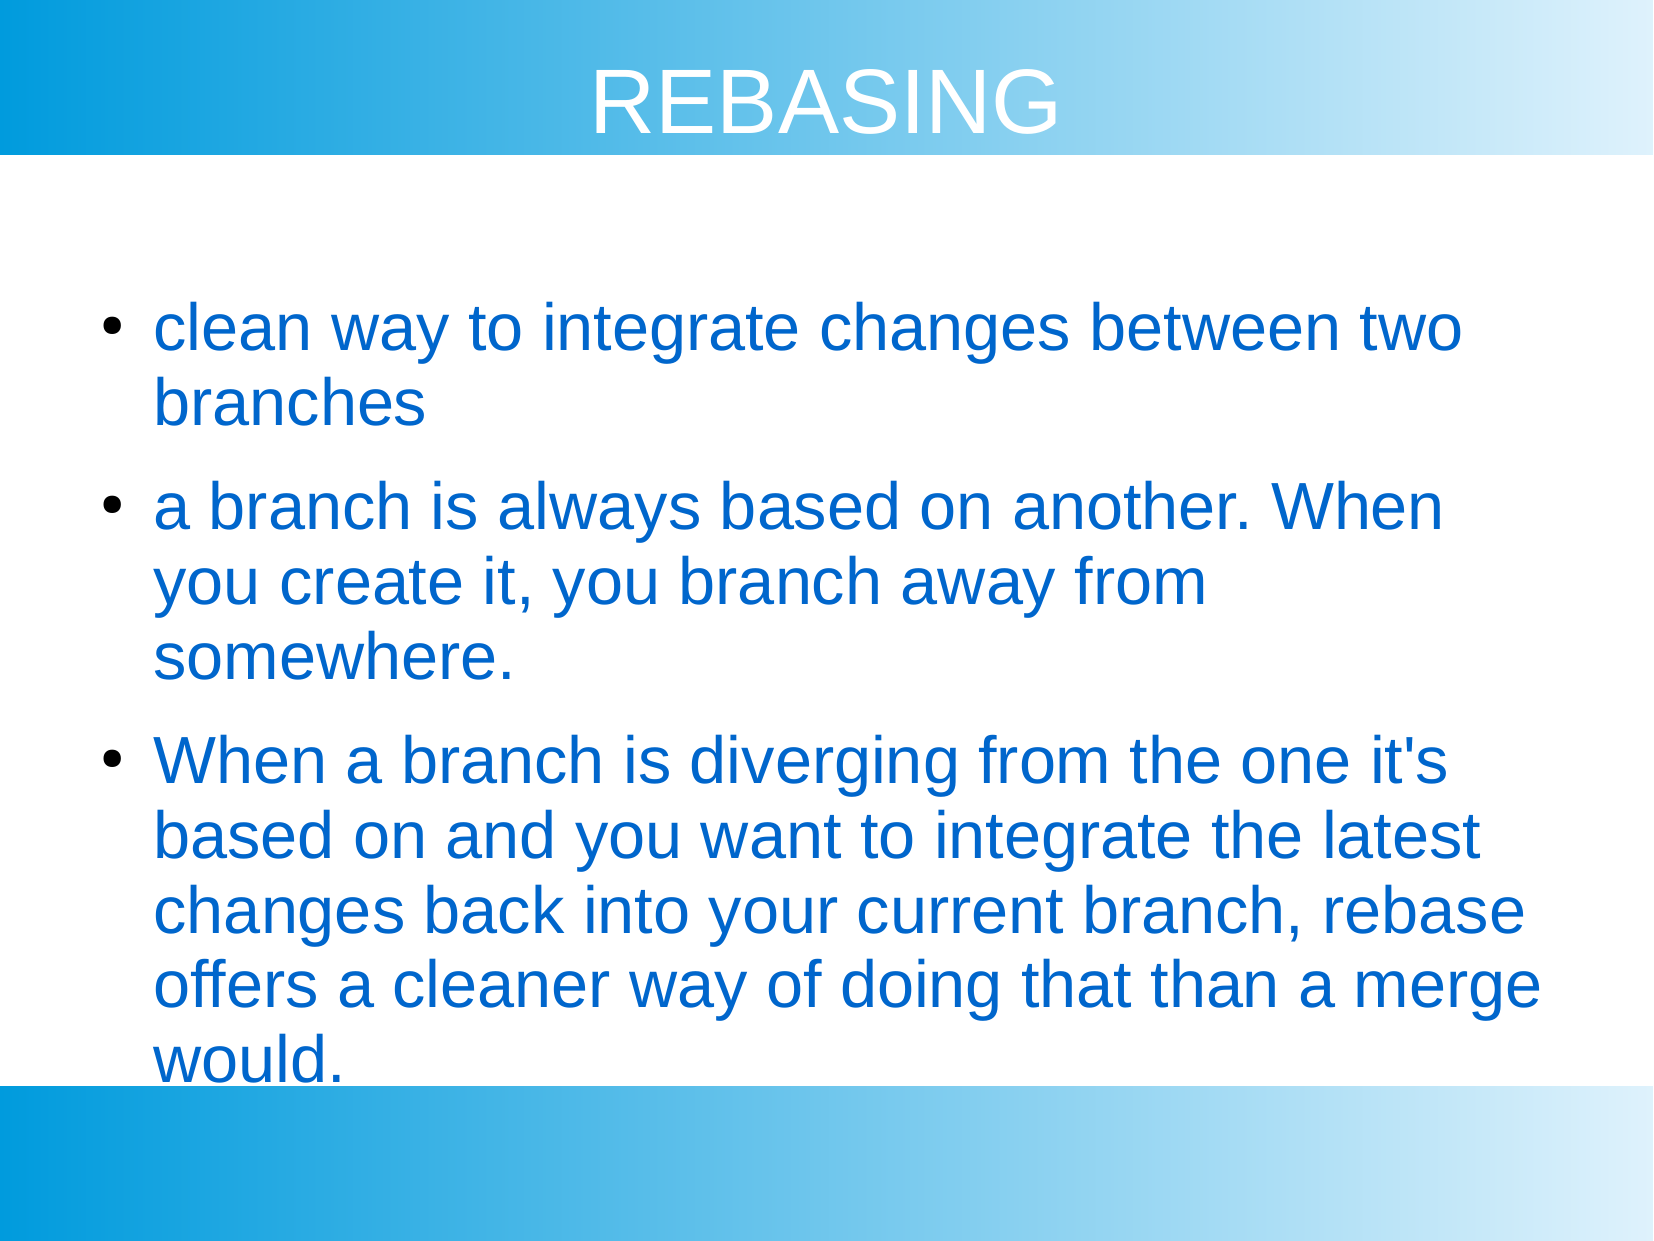

# REBASING
clean way to integrate changes between two branches
a branch is always based on another. When you create it, you branch away from somewhere.
When a branch is diverging from the one it's based on and you want to integrate the latest changes back into your current branch, rebase offers a cleaner way of doing that than a merge would.